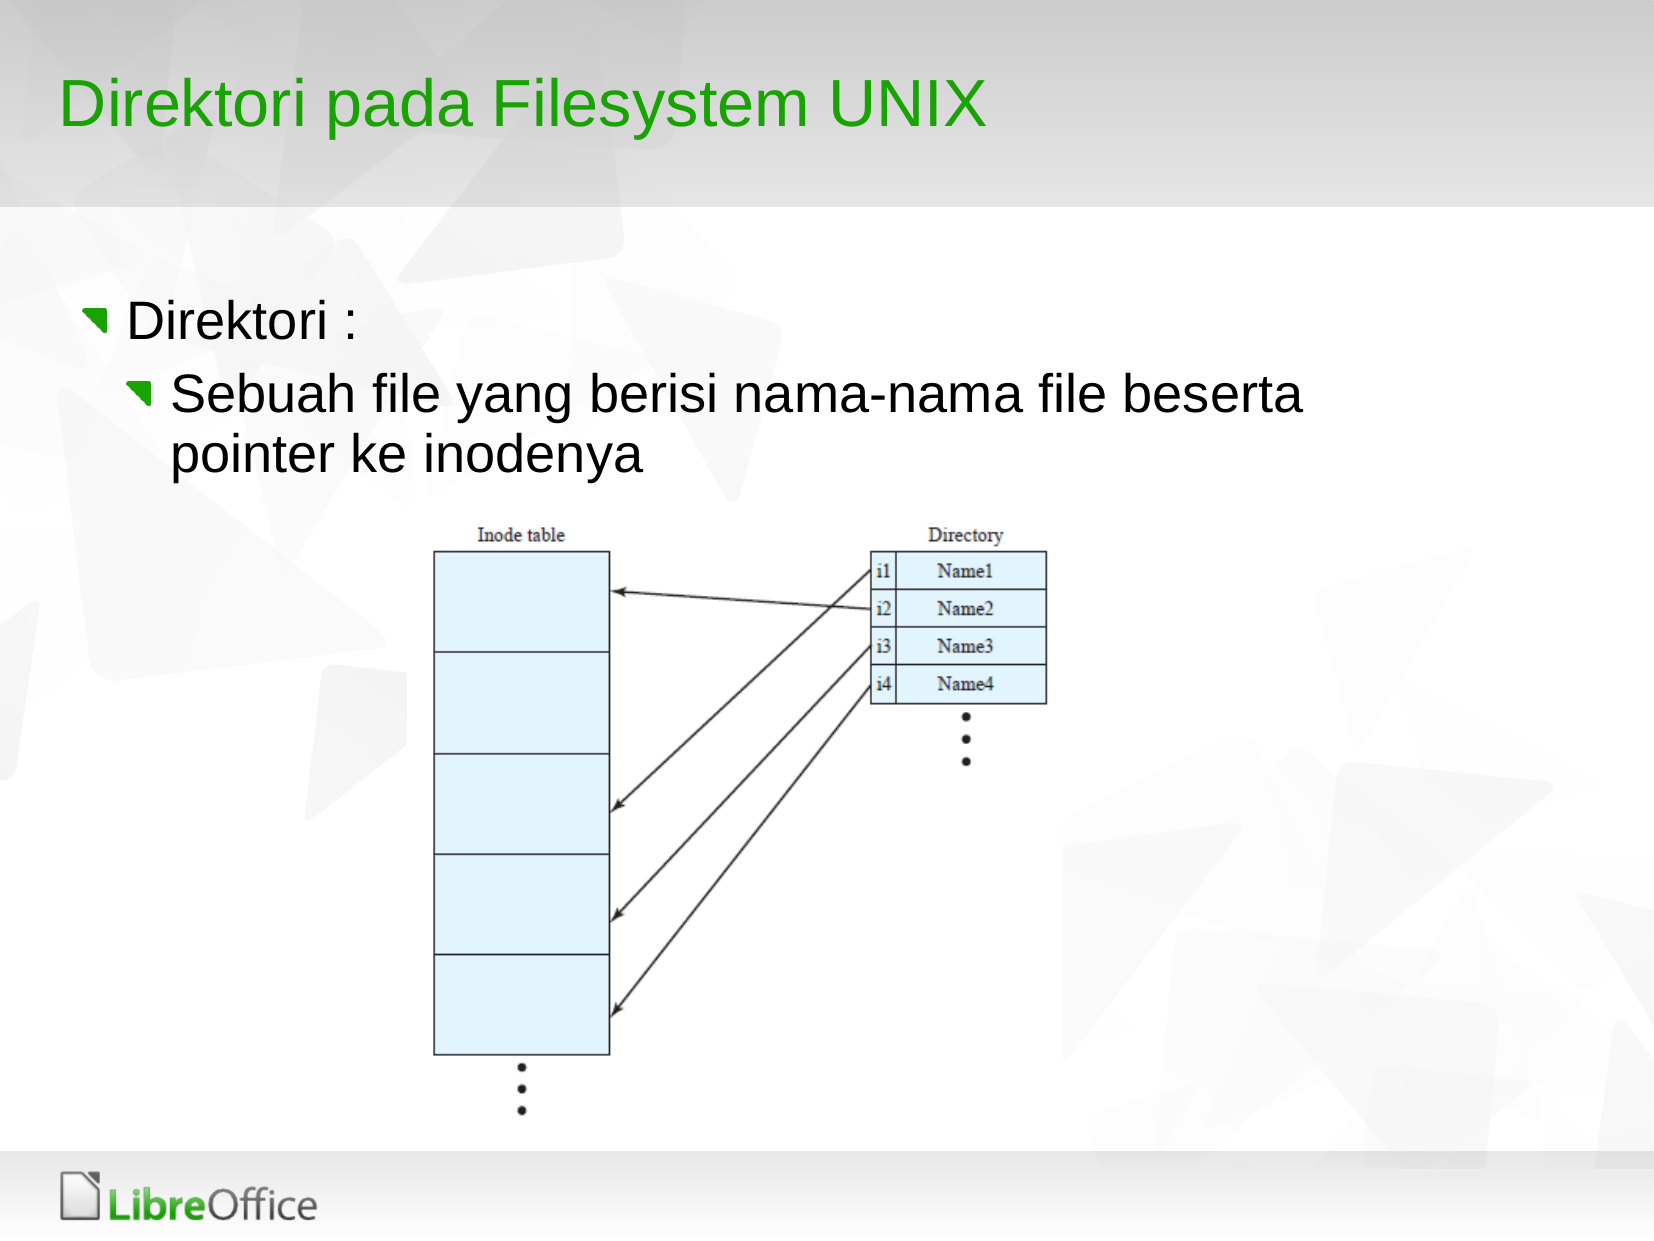

# Direktori pada Filesystem UNIX
Direktori :
Sebuah file yang berisi nama-nama file beserta pointer ke inodenya